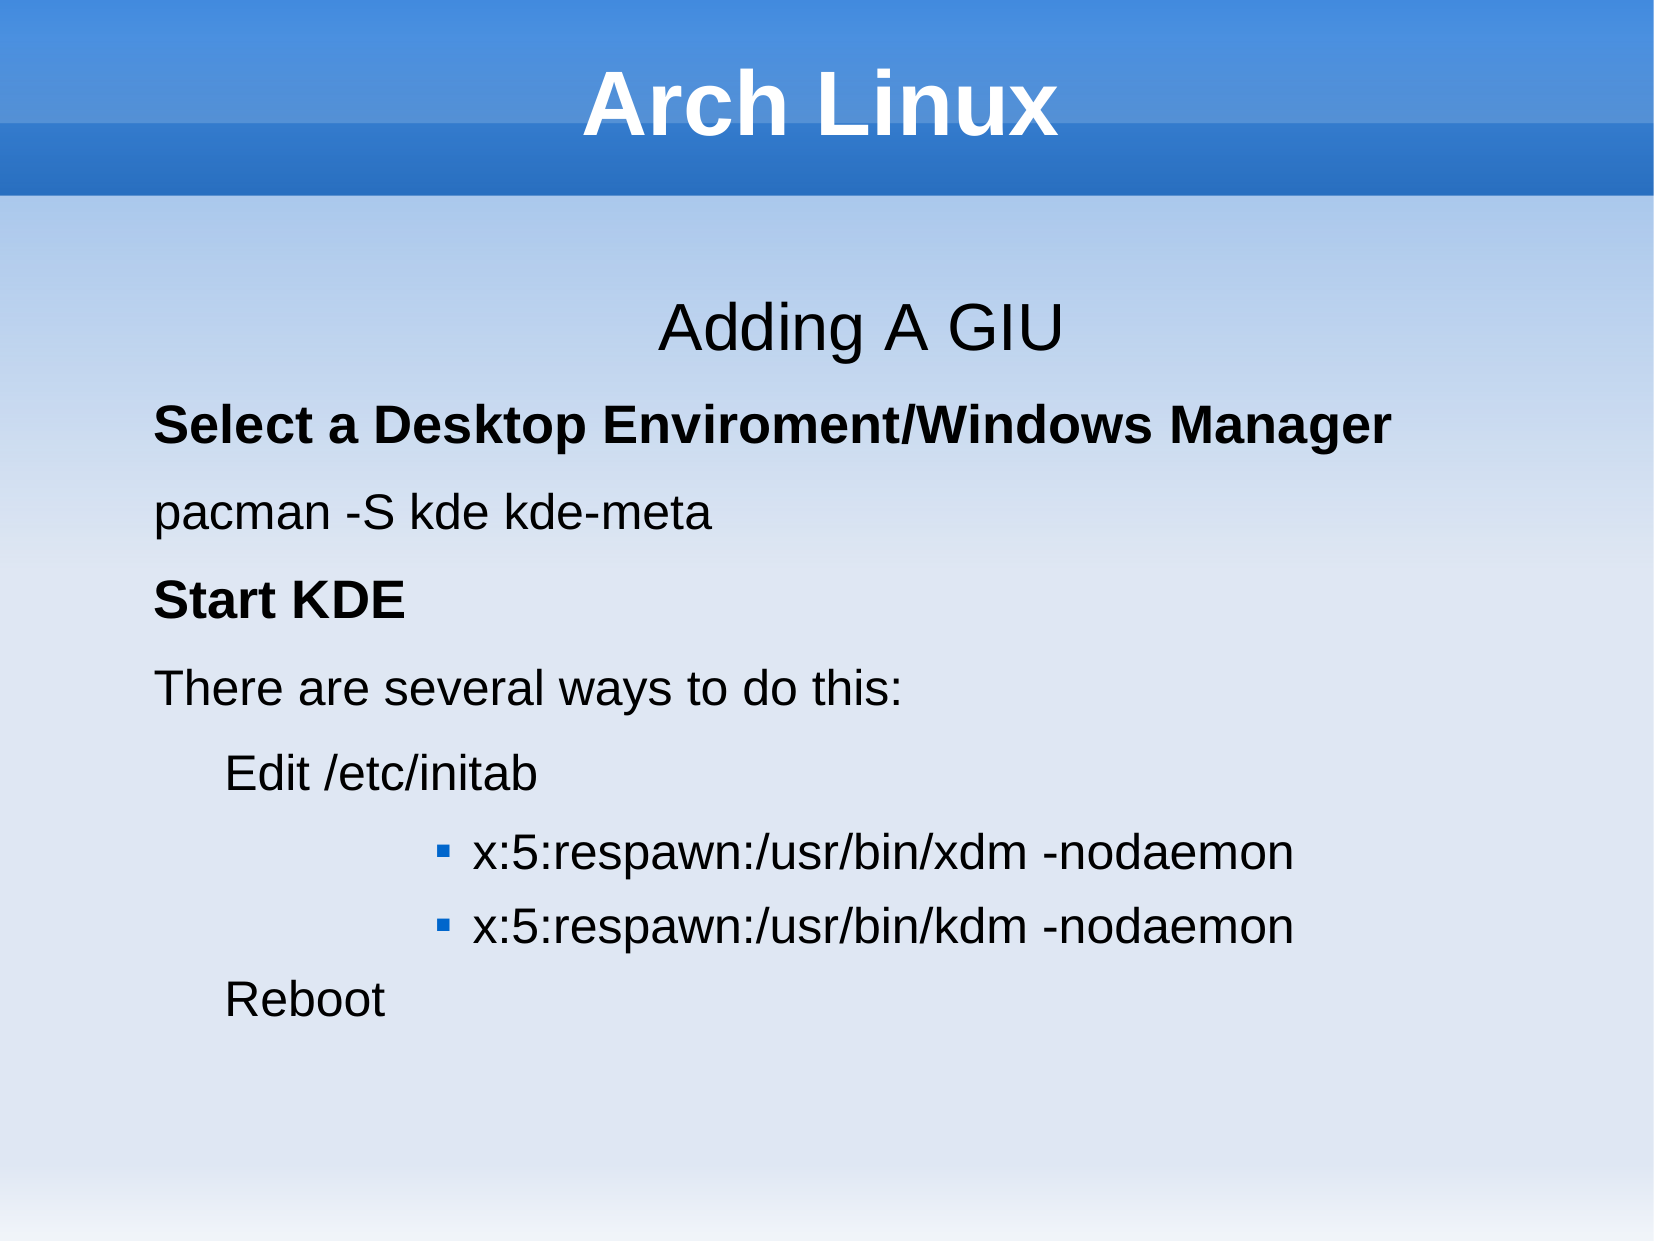

# Arch Linux
Adding A GIU
Select a Desktop Enviroment/Windows Manager
pacman -S kde kde-meta
Start KDE
There are several ways to do this:
Edit /etc/initab
x:5:respawn:/usr/bin/xdm -nodaemon
x:5:respawn:/usr/bin/kdm -nodaemon
Reboot